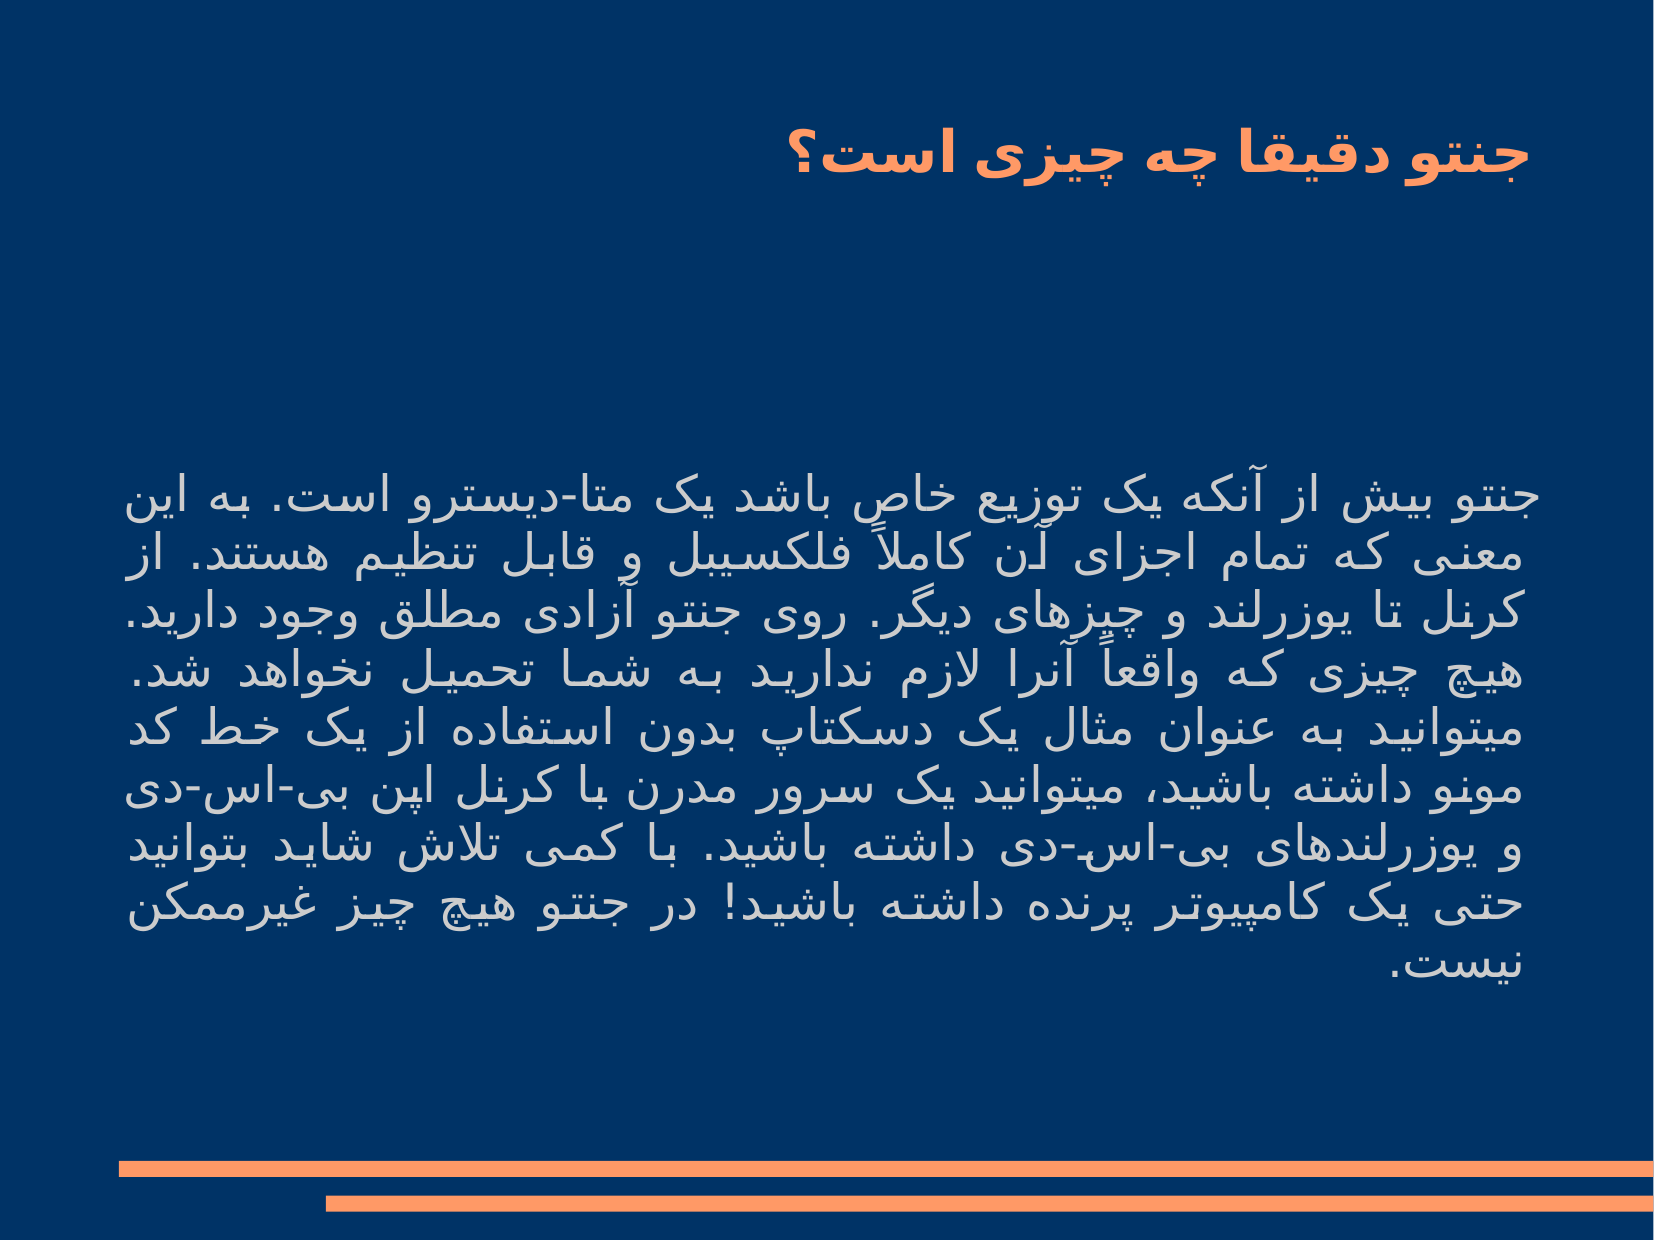

# جنتو دقیقا چه چیزی است؟
جنتو بیش از آنکه یک توزیع خاص باشد یک متا-دیسترو است. به این معنی که تمام اجزای آن کاملاً فلکسیبل و قابل تنظیم هستند. از کرنل تا یوزرلند و چیزهای دیگر. روی جنتو آزادی مطلق وجود دارید. هیچ چیزی که واقعاً آنرا لازم ندارید به شما تحمیل نخواهد شد. میتوانید به عنوان مثال یک دسکتاپ بدون استفاده از یک خط کد مونو داشته باشید، میتوانید یک سرور مدرن با کرنل اپن بی-اس-دی و یوزرلندهای بی-اس-دی داشته باشید. با کمی تلاش شاید بتوانید حتی یک کامپیوتر پرنده داشته باشید! در جنتو هیچ چیز غیرممکن نیست.